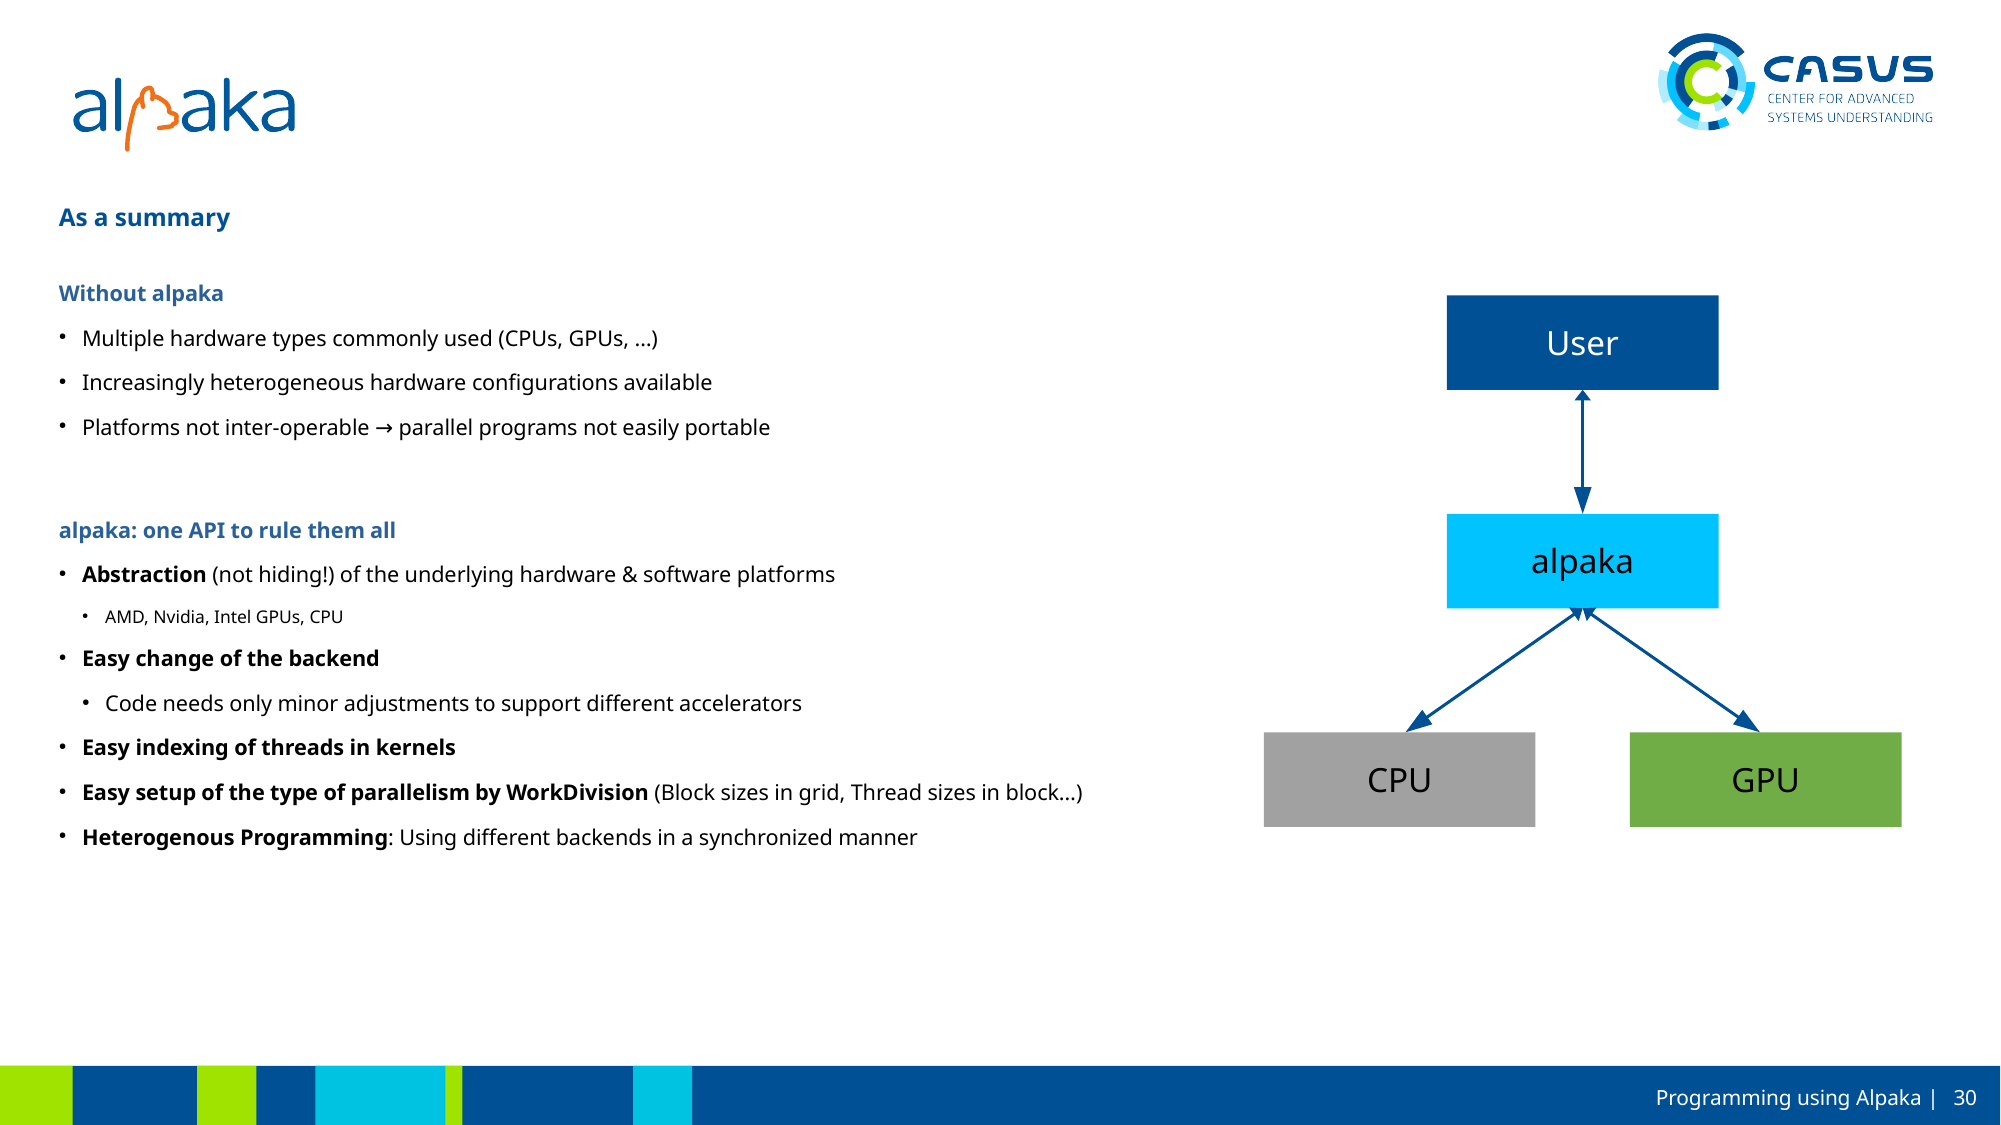

# As a summary
Without alpaka
Multiple hardware types commonly used (CPUs, GPUs, …)
Increasingly heterogeneous hardware configurations available
Platforms not inter-operable → parallel programs not easily portable
alpaka: one API to rule them all
Abstraction (not hiding!) of the underlying hardware & software platforms
AMD, Nvidia, Intel GPUs, CPU
Easy change of the backend
Code needs only minor adjustments to support different accelerators
Easy indexing of threads in kernels
Easy setup of the type of parallelism by WorkDivision (Block sizes in grid, Thread sizes in block…)
Heterogenous Programming: Using different backends in a synchronized manner
User
alpaka
CPU
GPU
Programming using Alpaka
30